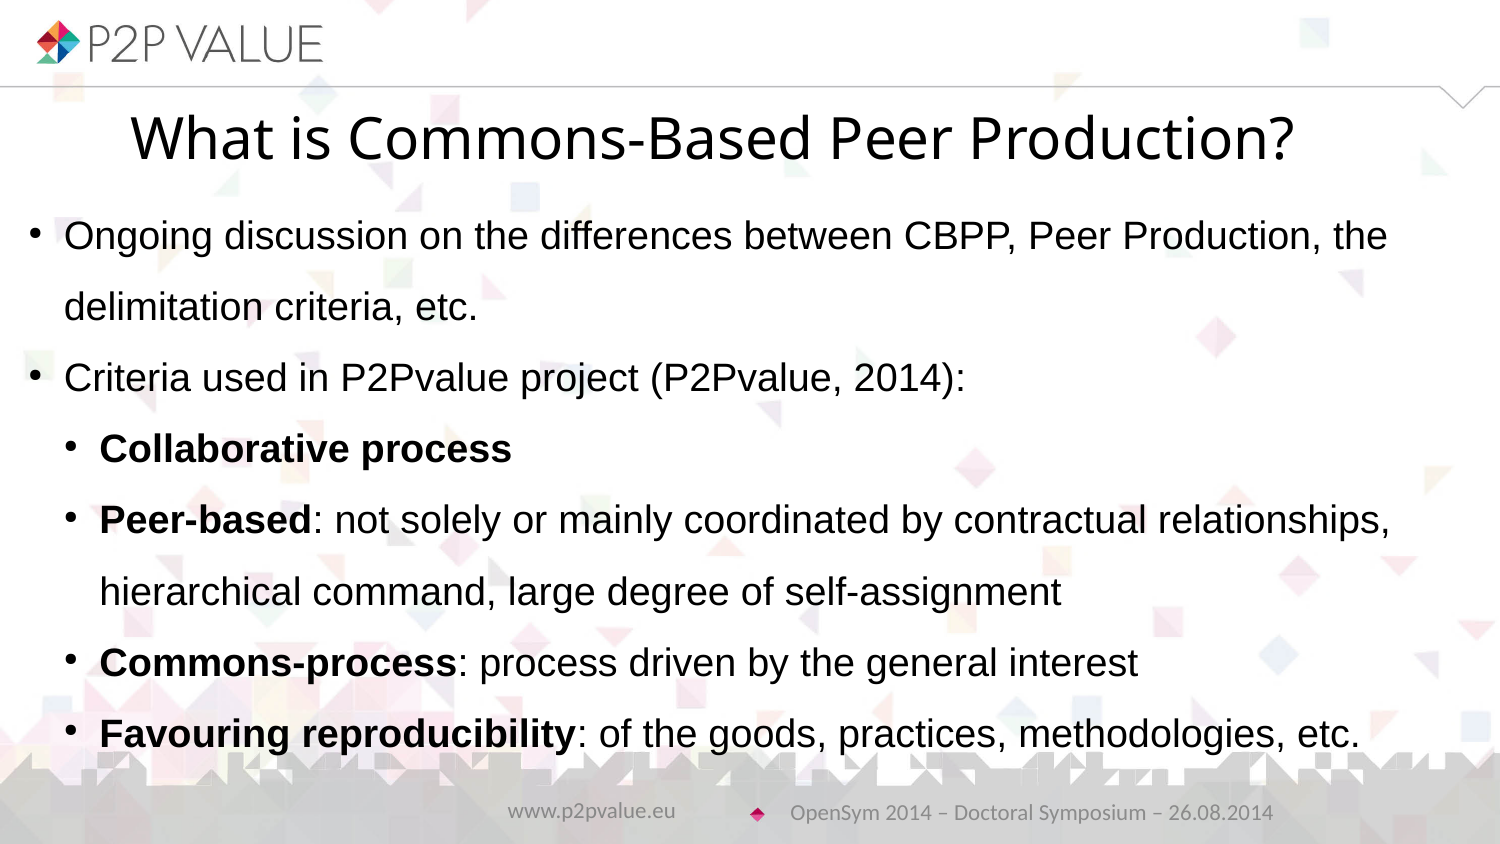

# What is Commons-Based Peer Production?
Ongoing discussion on the differences between CBPP, Peer Production, the delimitation criteria, etc.
Criteria used in P2Pvalue project (P2Pvalue, 2014):
Collaborative process
Peer-based: not solely or mainly coordinated by contractual relationships, hierarchical command, large degree of self-assignment
Commons-process: process driven by the general interest
Favouring reproducibility: of the goods, practices, methodologies, etc.
OpenSym 2014 – Doctoral Symposium – 26.08.2014
www.p2pvalue.eu